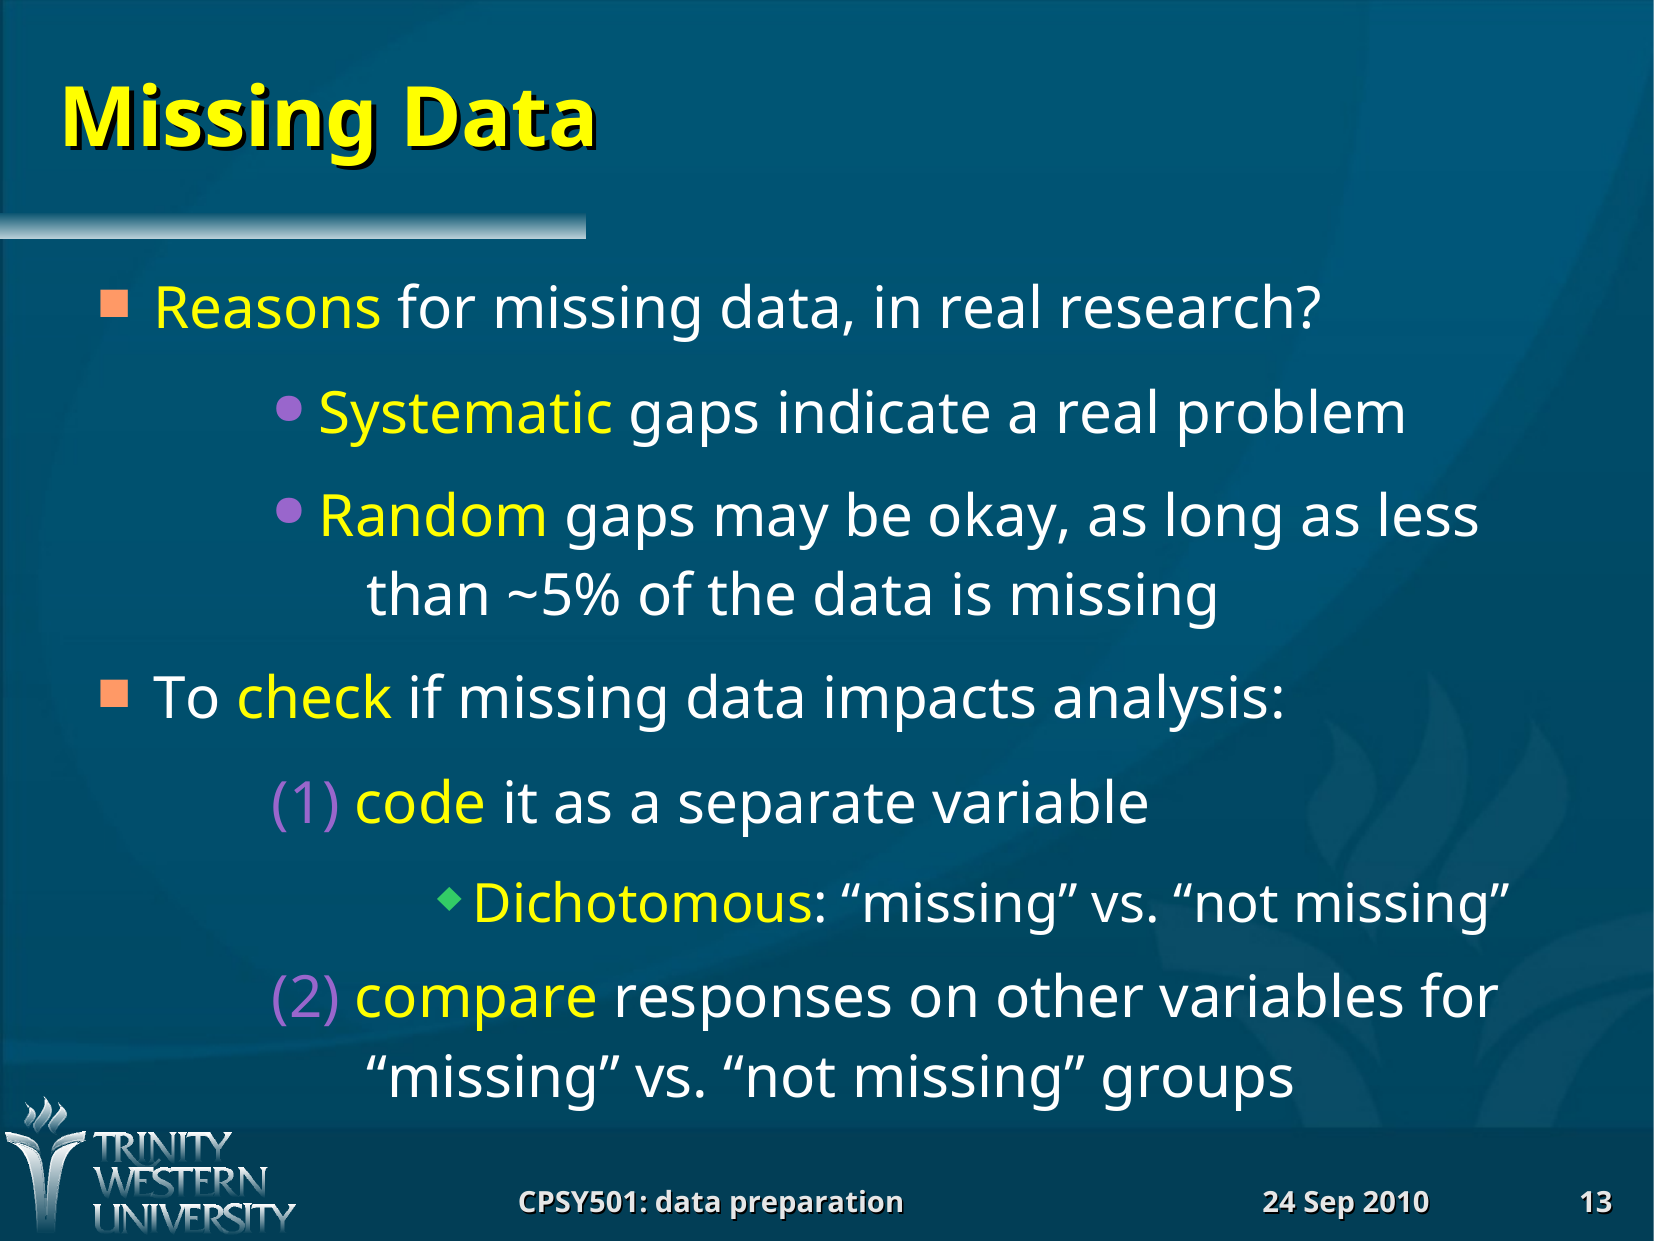

# Missing Data
Reasons for missing data, in real research?
Systematic gaps indicate a real problem
Random gaps may be okay, as long as less than ~5% of the data is missing
To check if missing data impacts analysis:
 code it as a separate variable
Dichotomous: “missing” vs. “not missing”
 compare responses on other variables for “missing” vs. “not missing” groups
CPSY501: data preparation
24 Sep 2010
13